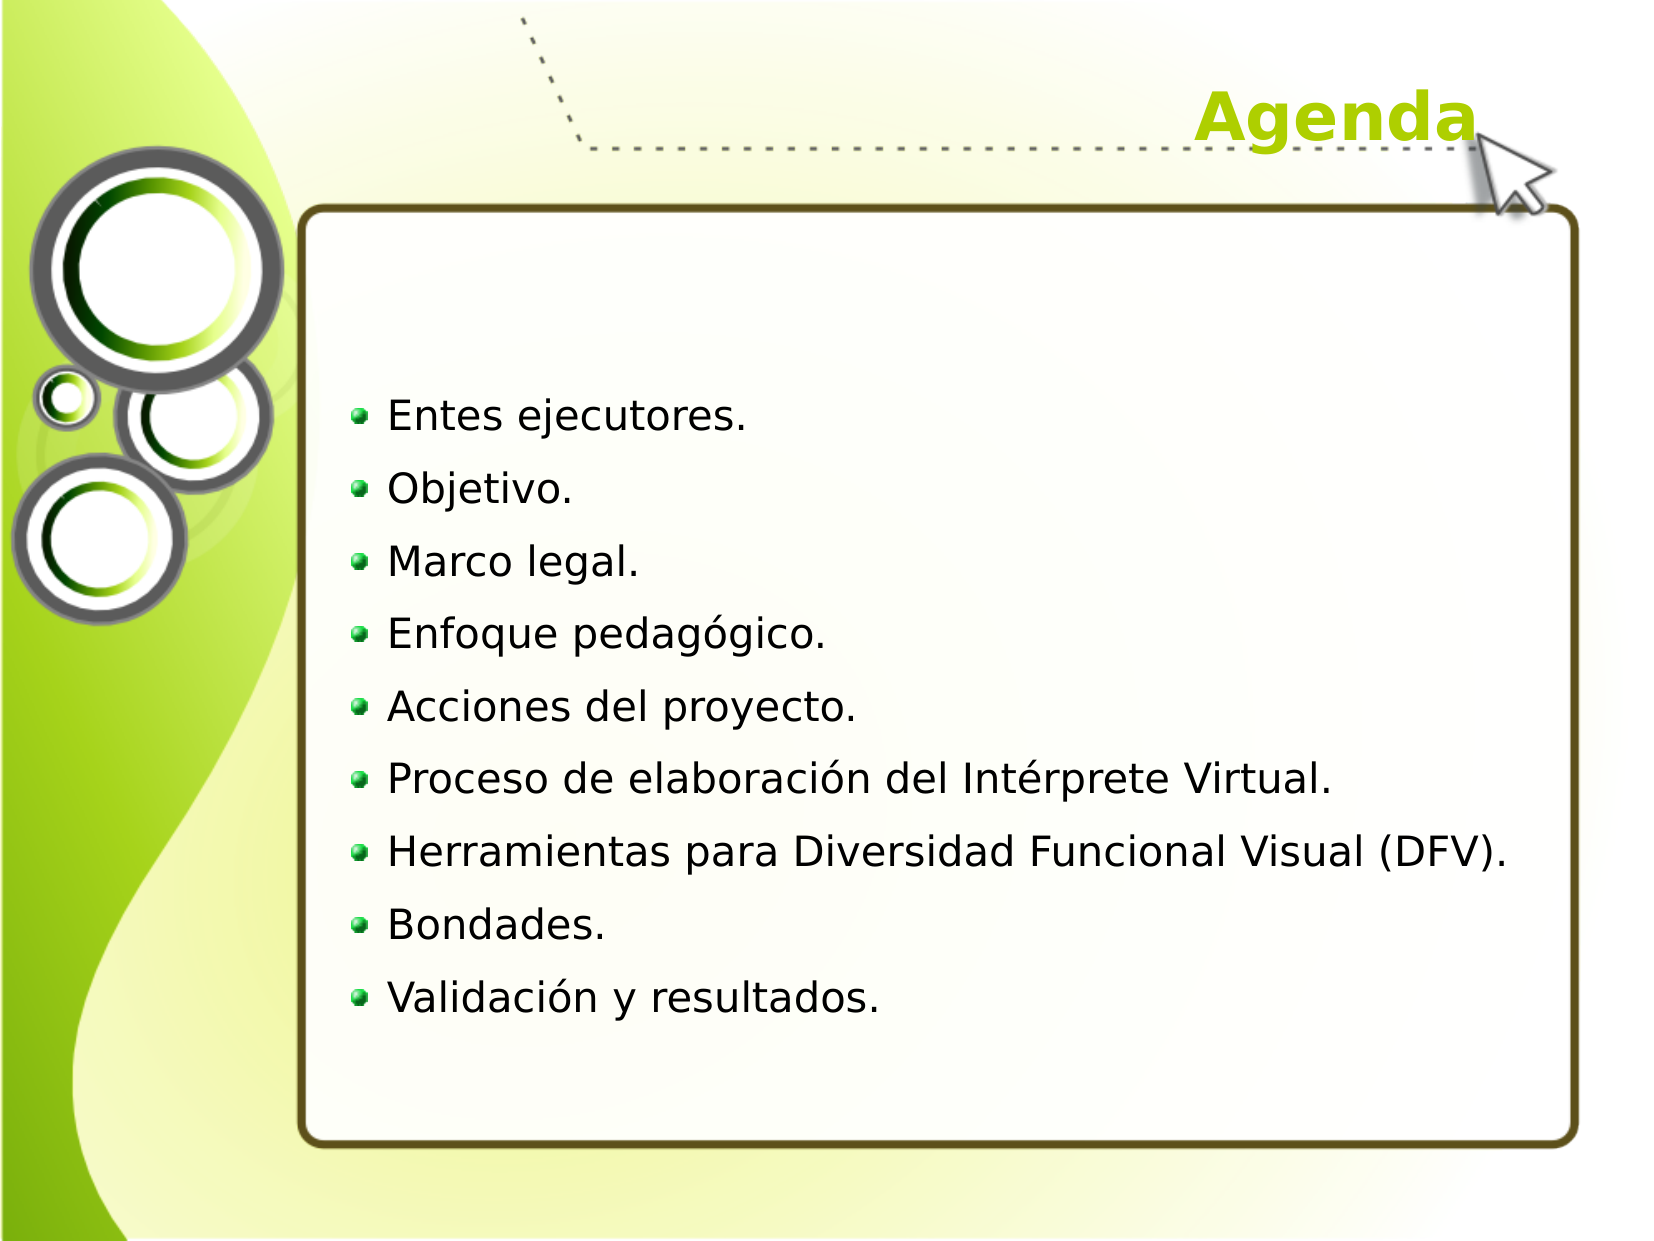

Agenda
Entes ejecutores.
Objetivo.
Marco legal.
Enfoque pedagógico.
Acciones del proyecto.
Proceso de elaboración del Intérprete Virtual.
Herramientas para Diversidad Funcional Visual (DFV).
Bondades.
Validación y resultados.